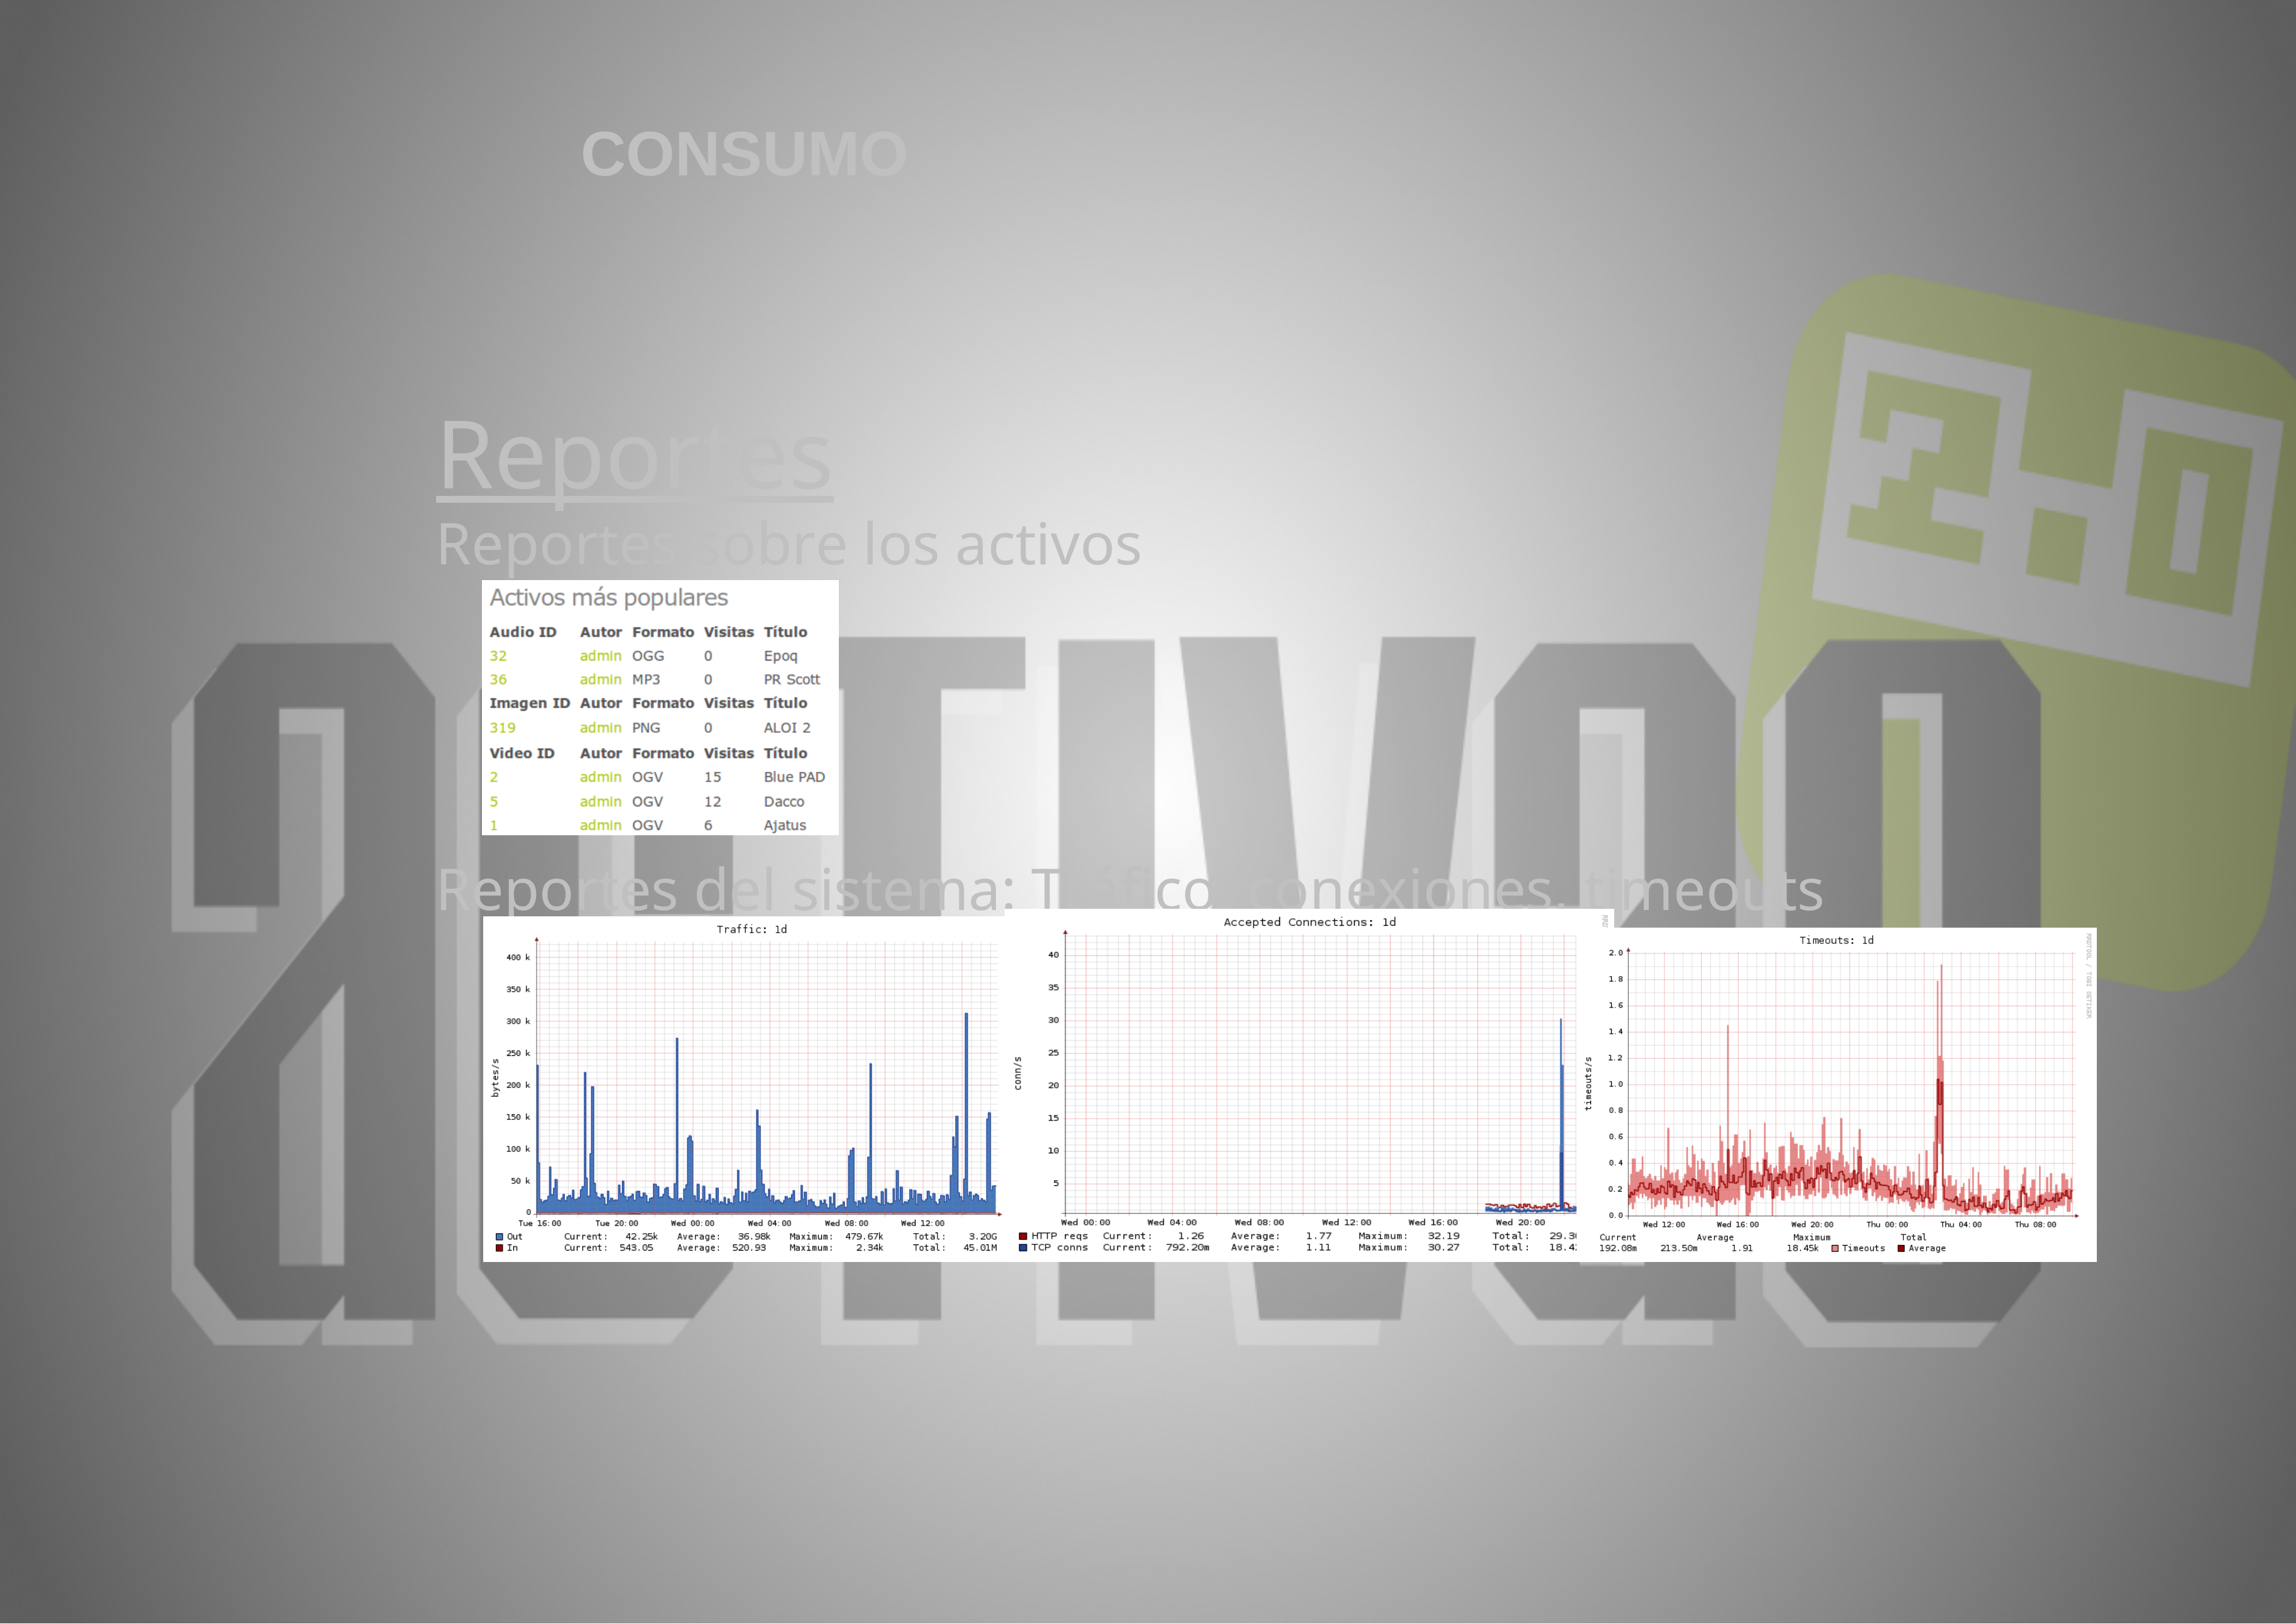

CONSUMO
Reportes
Reportes sobre los activos
Reportes del sistema: Tráfico, conexiones, timeouts